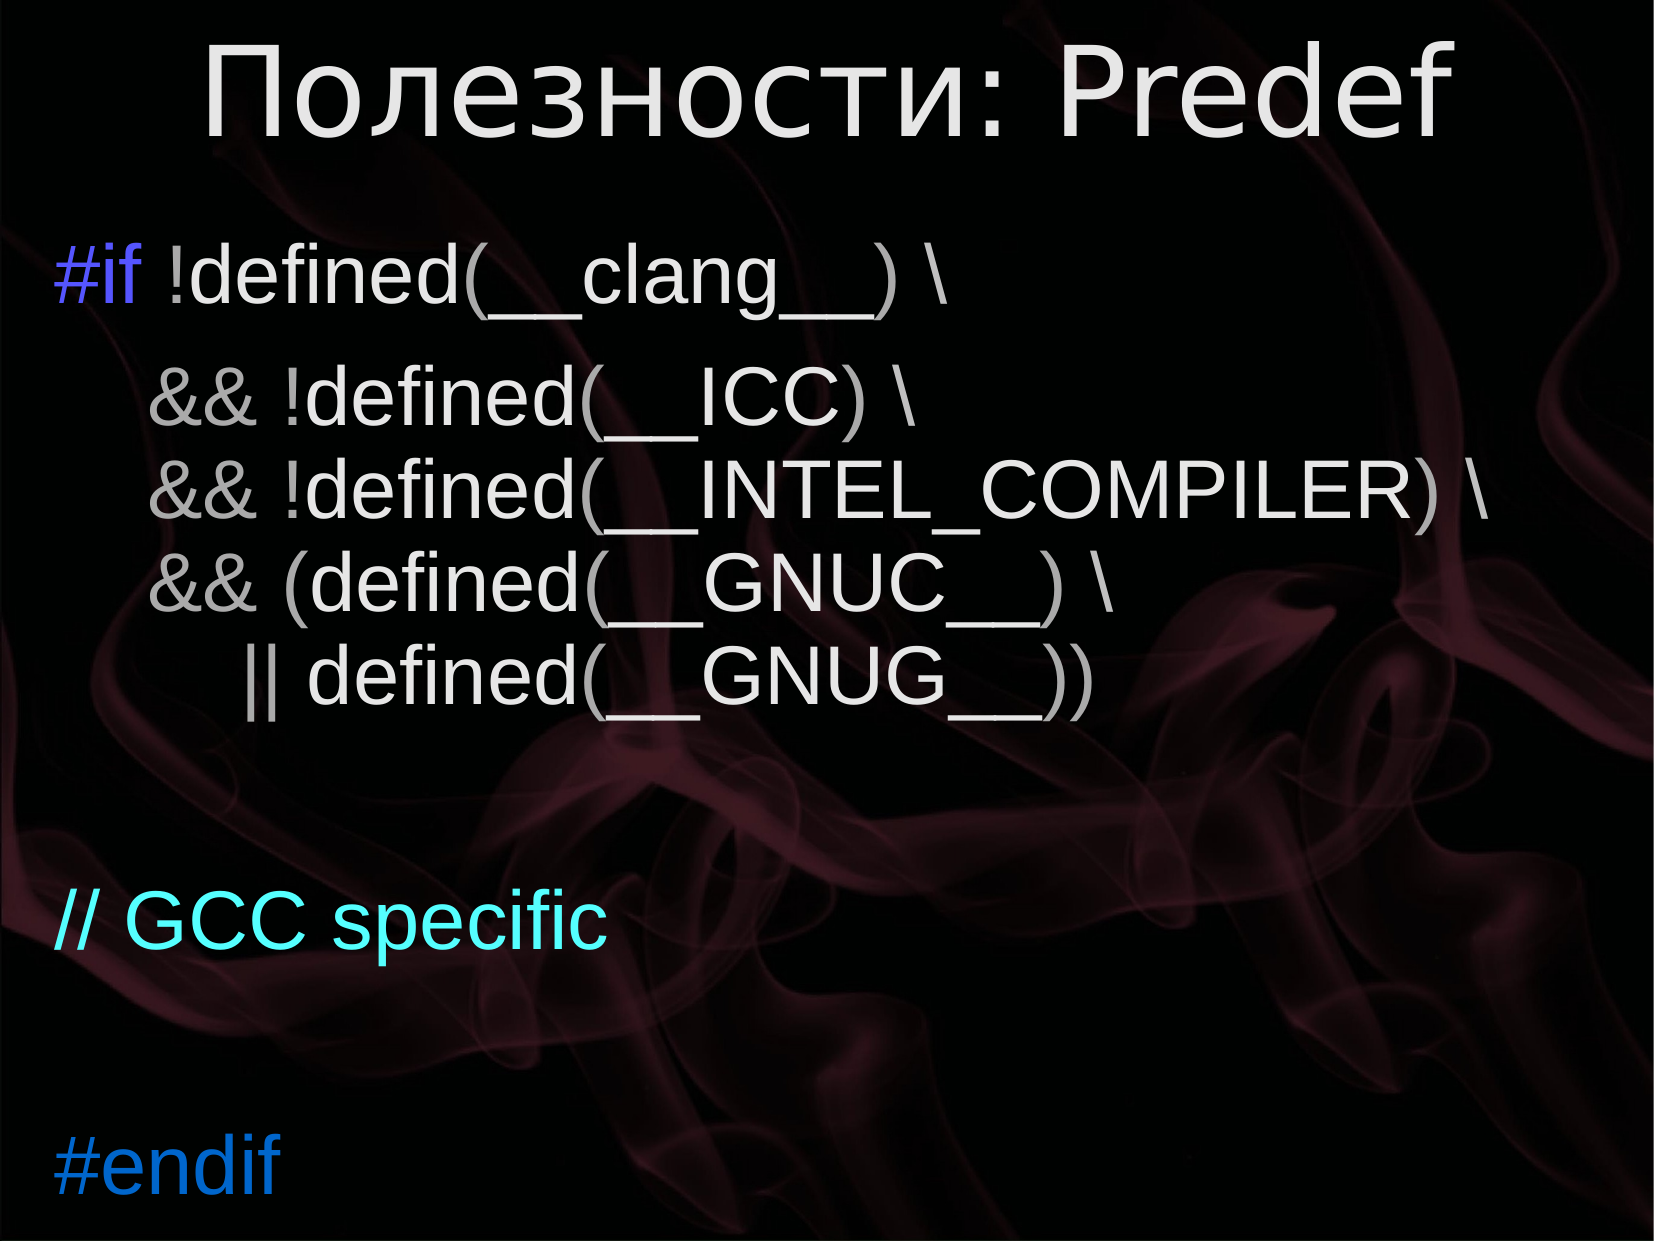

# Полезности: Predef
#if !defined(__clang__) \
 && !defined(__ICC) \
 && !defined(__INTEL_COMPILER) \
 && (defined(__GNUC__) \
 || defined(__GNUG__))
// GCC specific
#endif